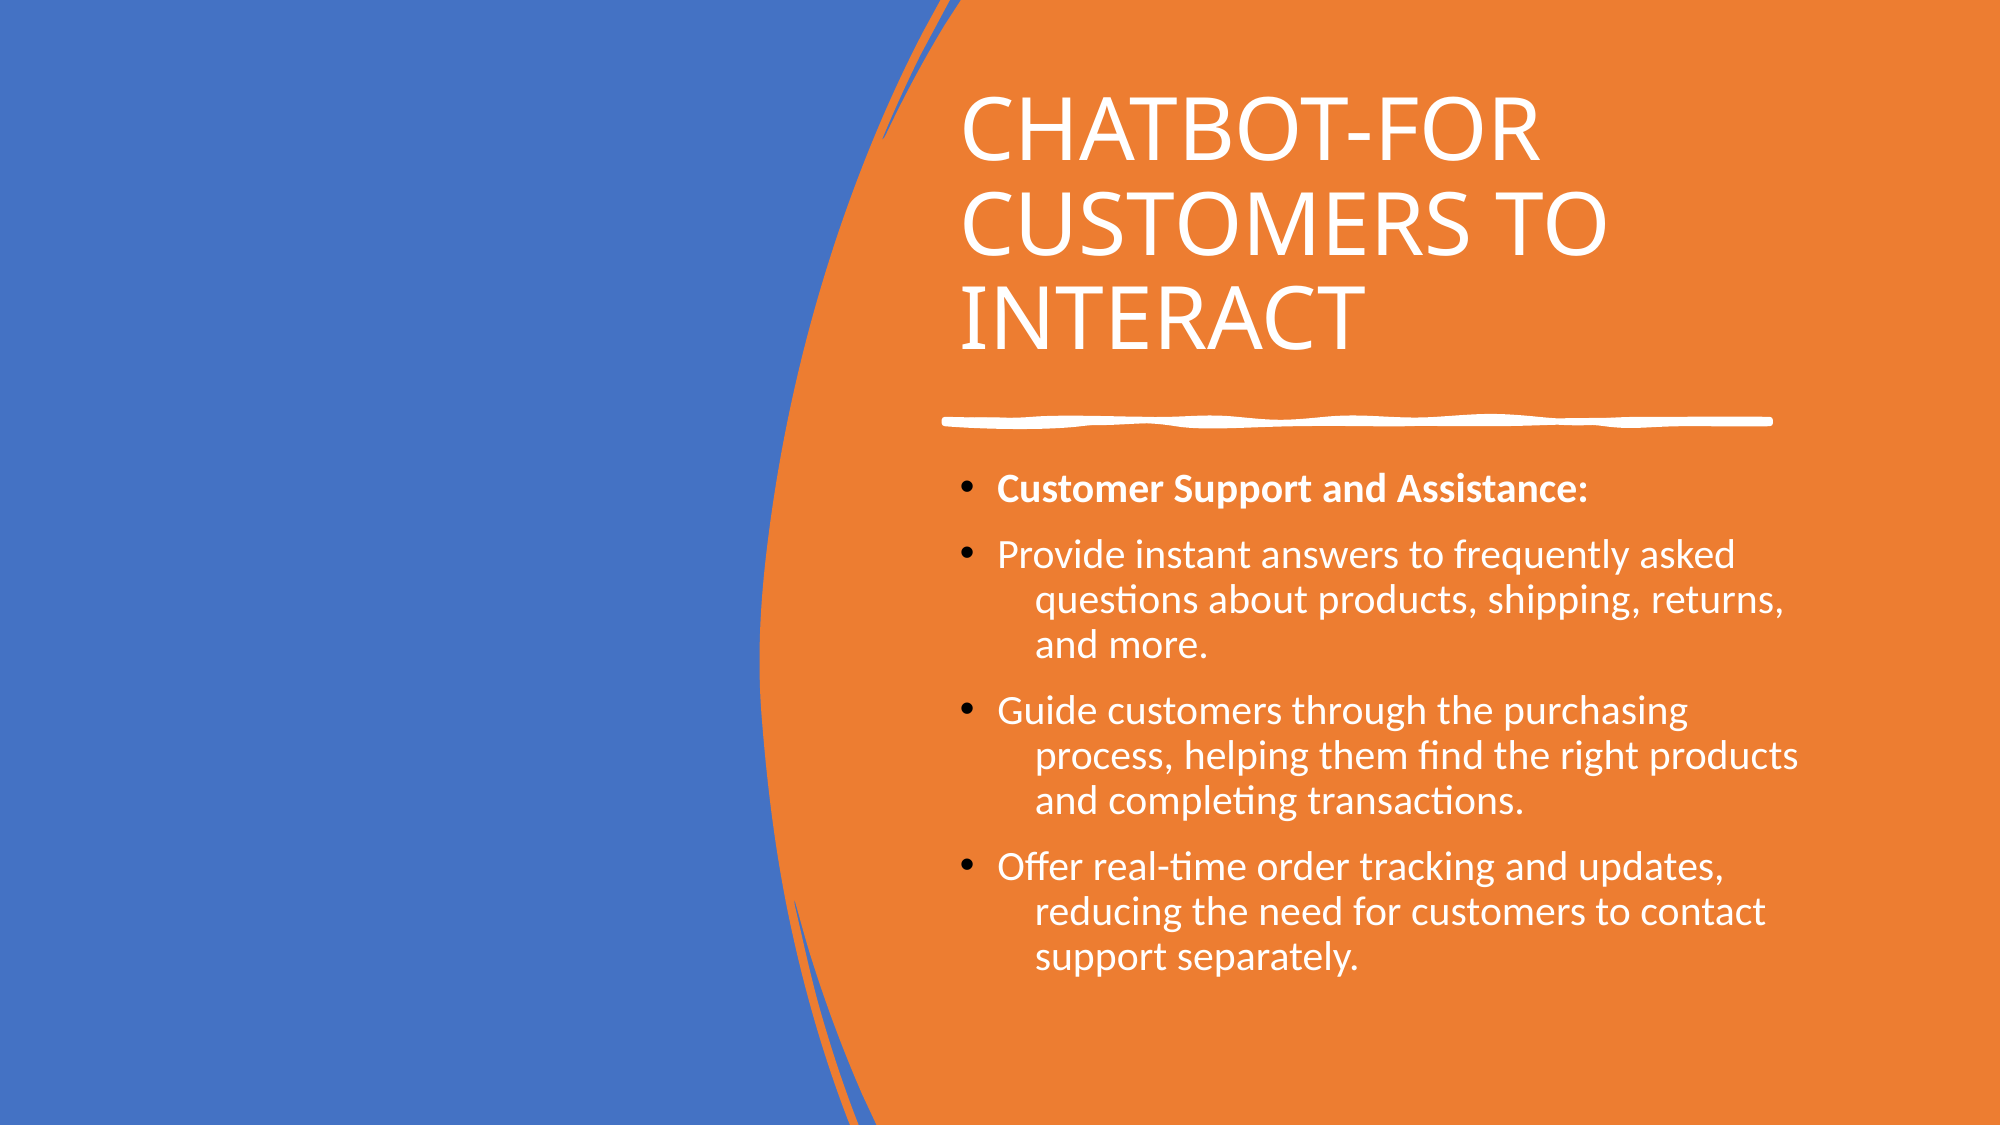

# CHATBOT-FOR CUSTOMERS TO INTERACT
Customer Support and Assistance:
Provide instant answers to frequently asked questions about products, shipping, returns, and more.
Guide customers through the purchasing process, helping them find the right products and completing transactions.
Offer real-time order tracking and updates, reducing the need for customers to contact support separately.